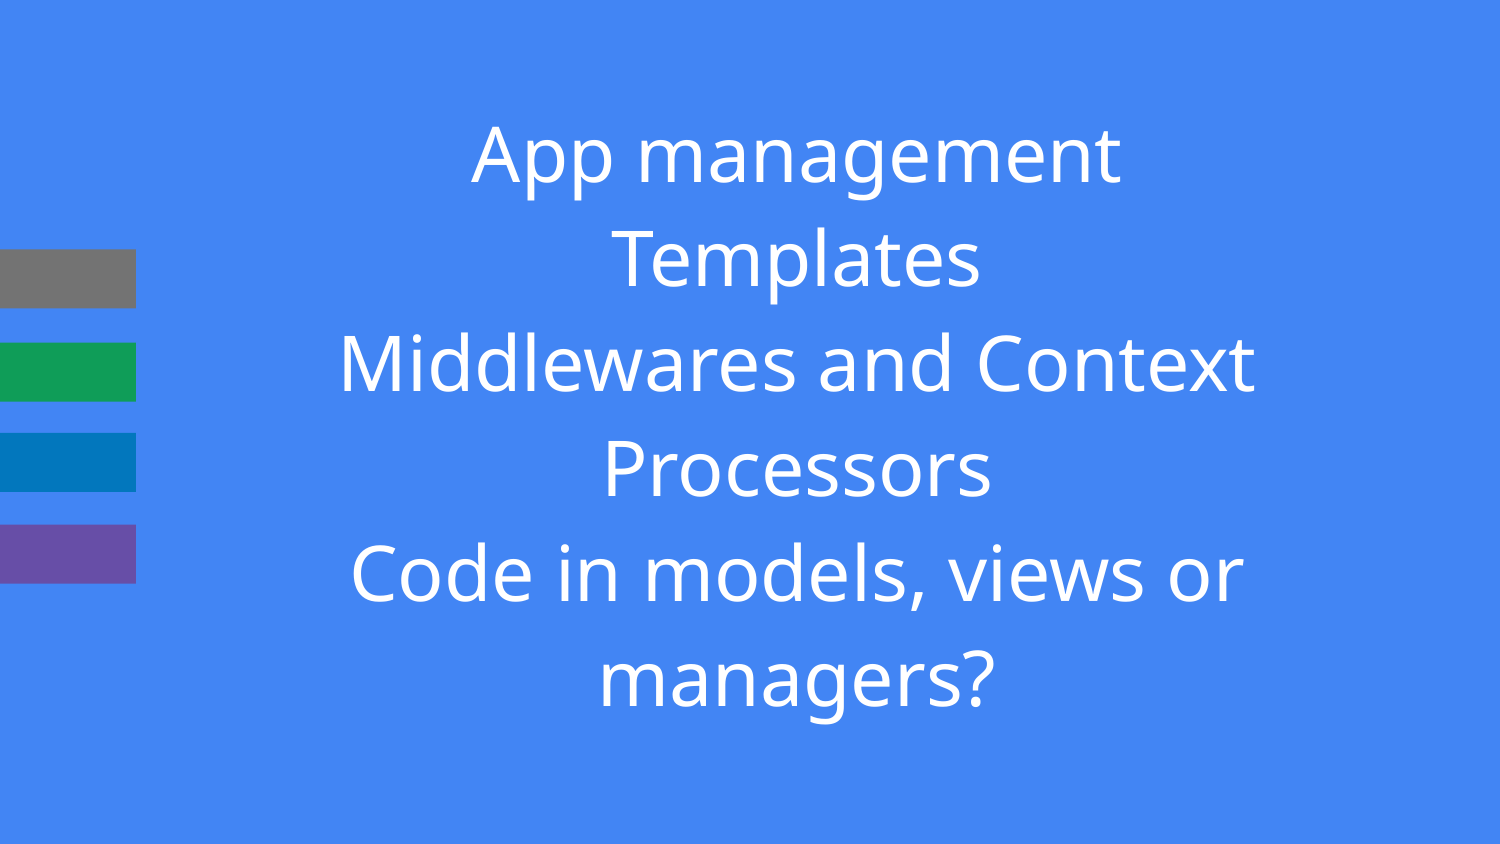

# App management Templates Middlewares and Context Processors Code in models, views or managers?